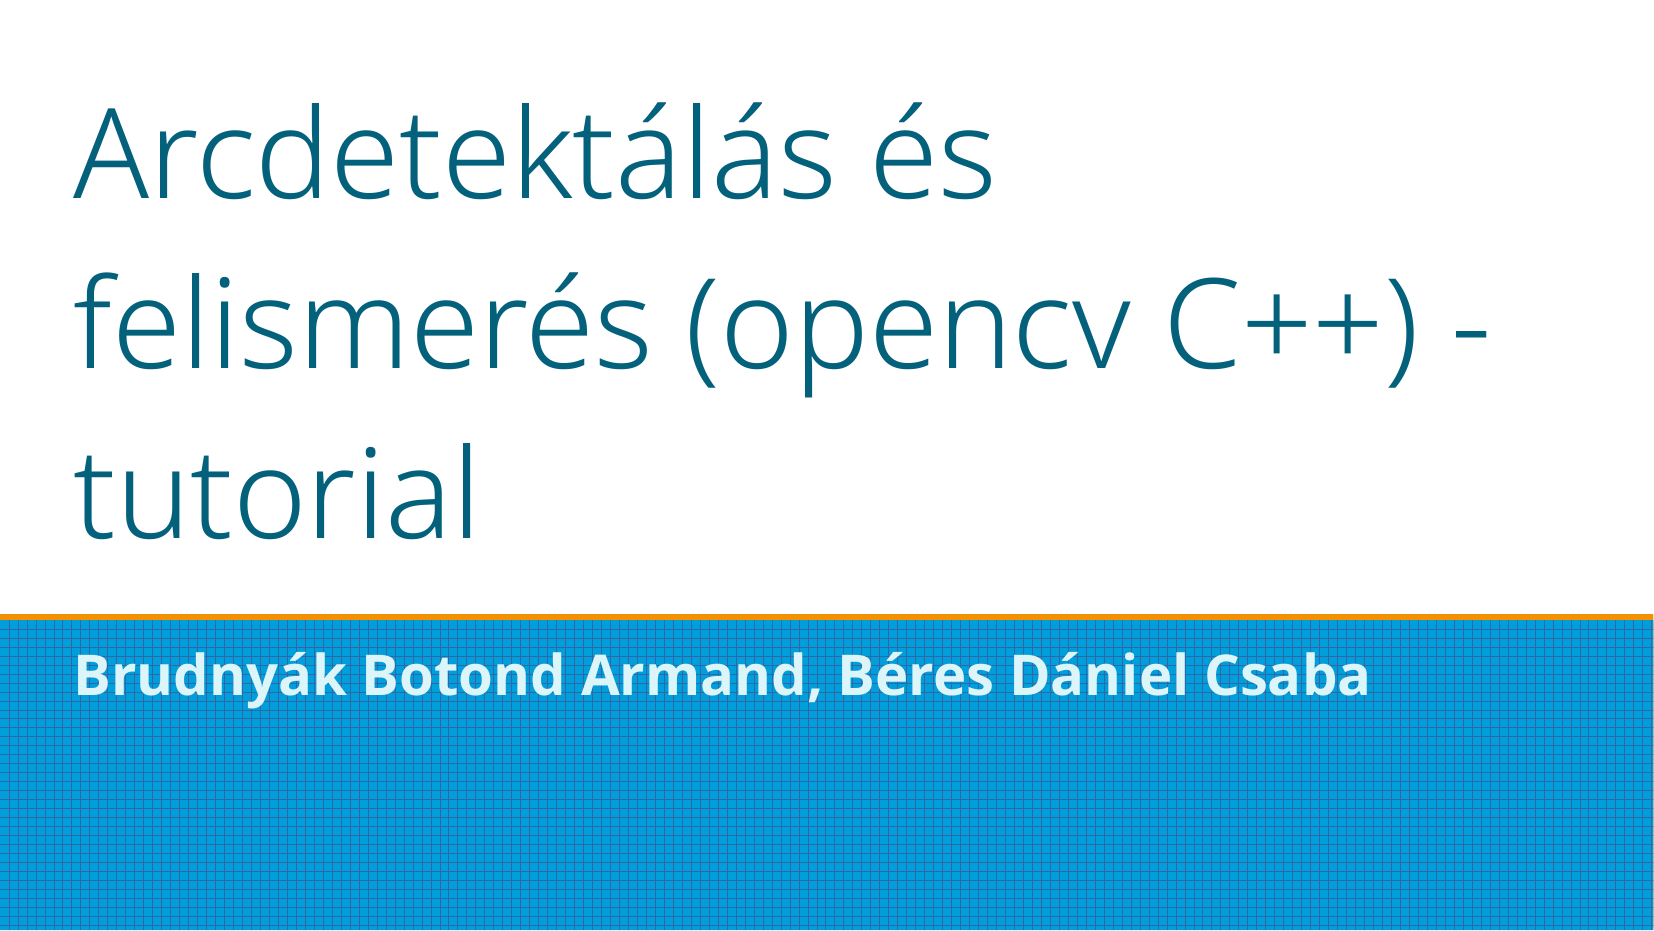

# Arcdetektálás és felismerés (opencv C++) - tutorial
Brudnyák Botond Armand, Béres Dániel Csaba